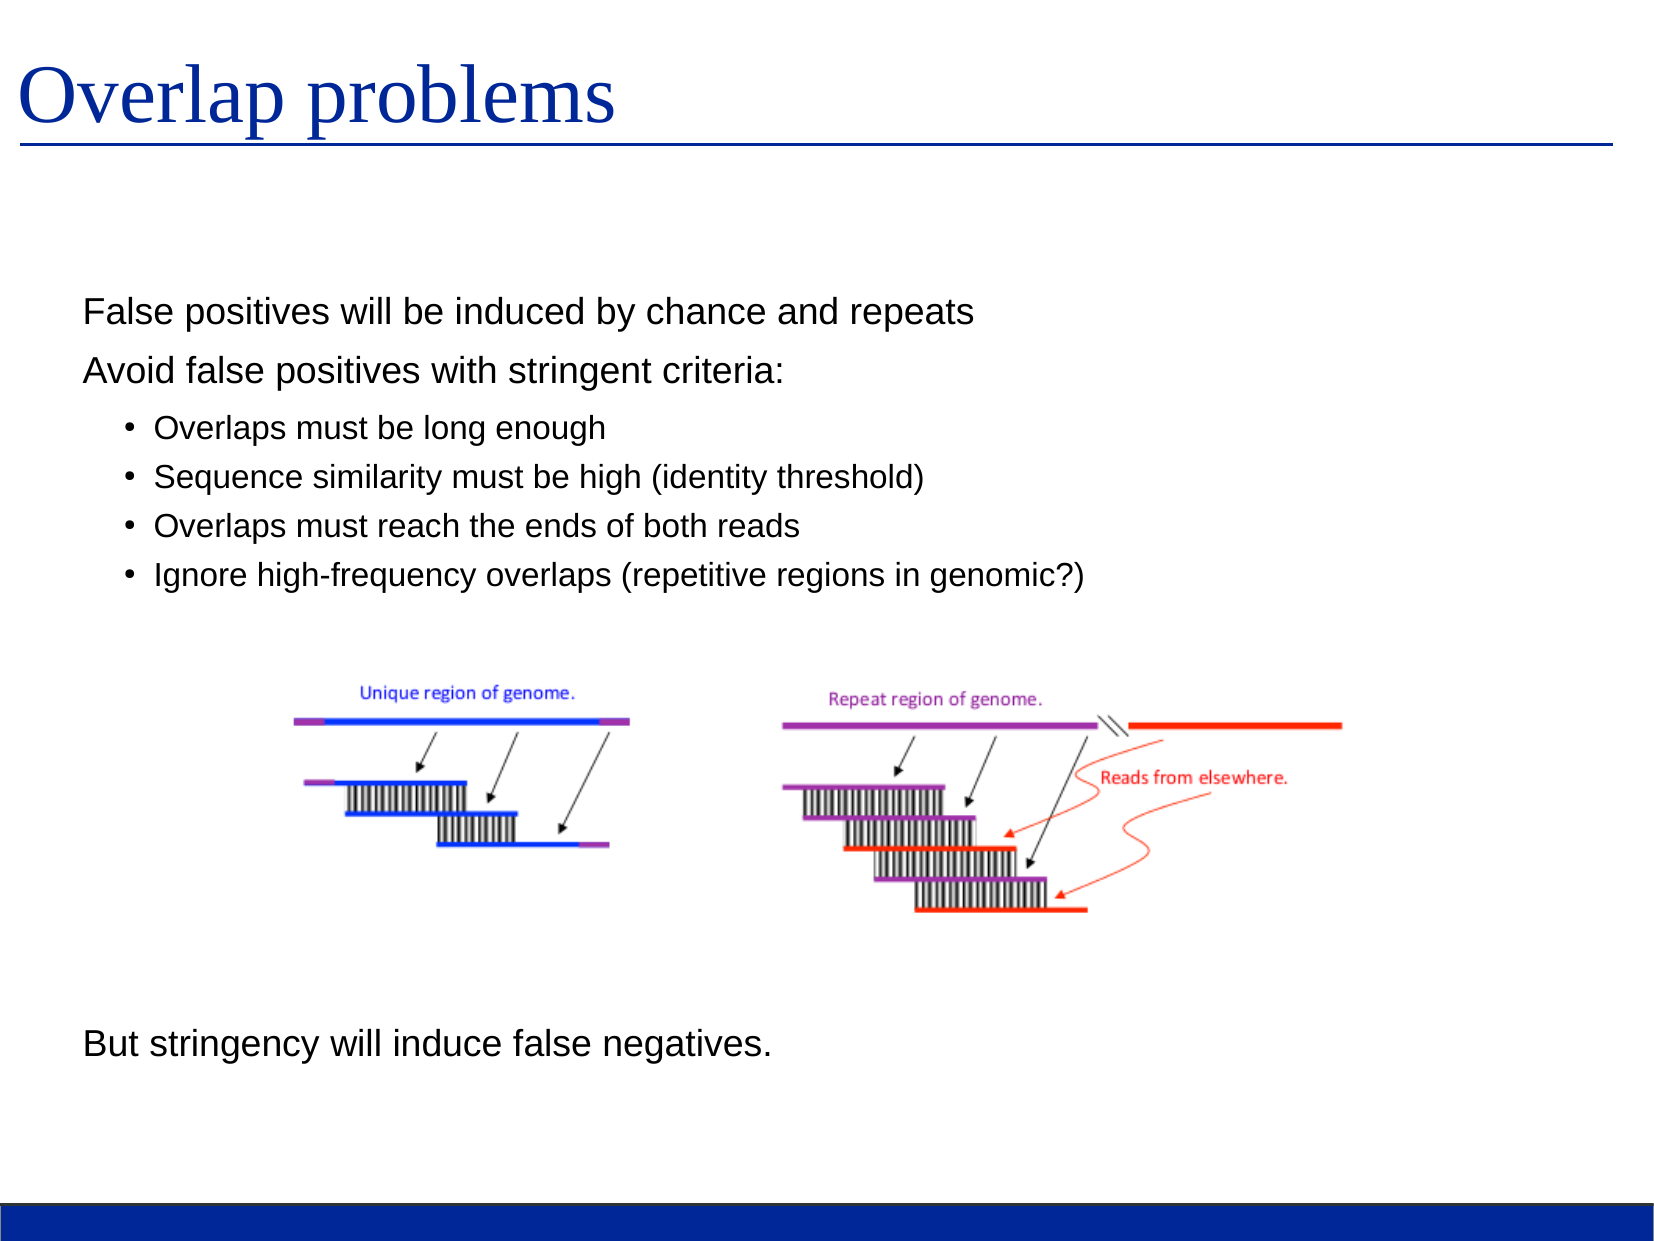

# Overlap problems
False positives will be induced by chance and repeats
Avoid false positives with stringent criteria:
Overlaps must be long enough
Sequence similarity must be high (identity threshold)
Overlaps must reach the ends of both reads
Ignore high-frequency overlaps (repetitive regions in genomic?)
But stringency will induce false negatives.